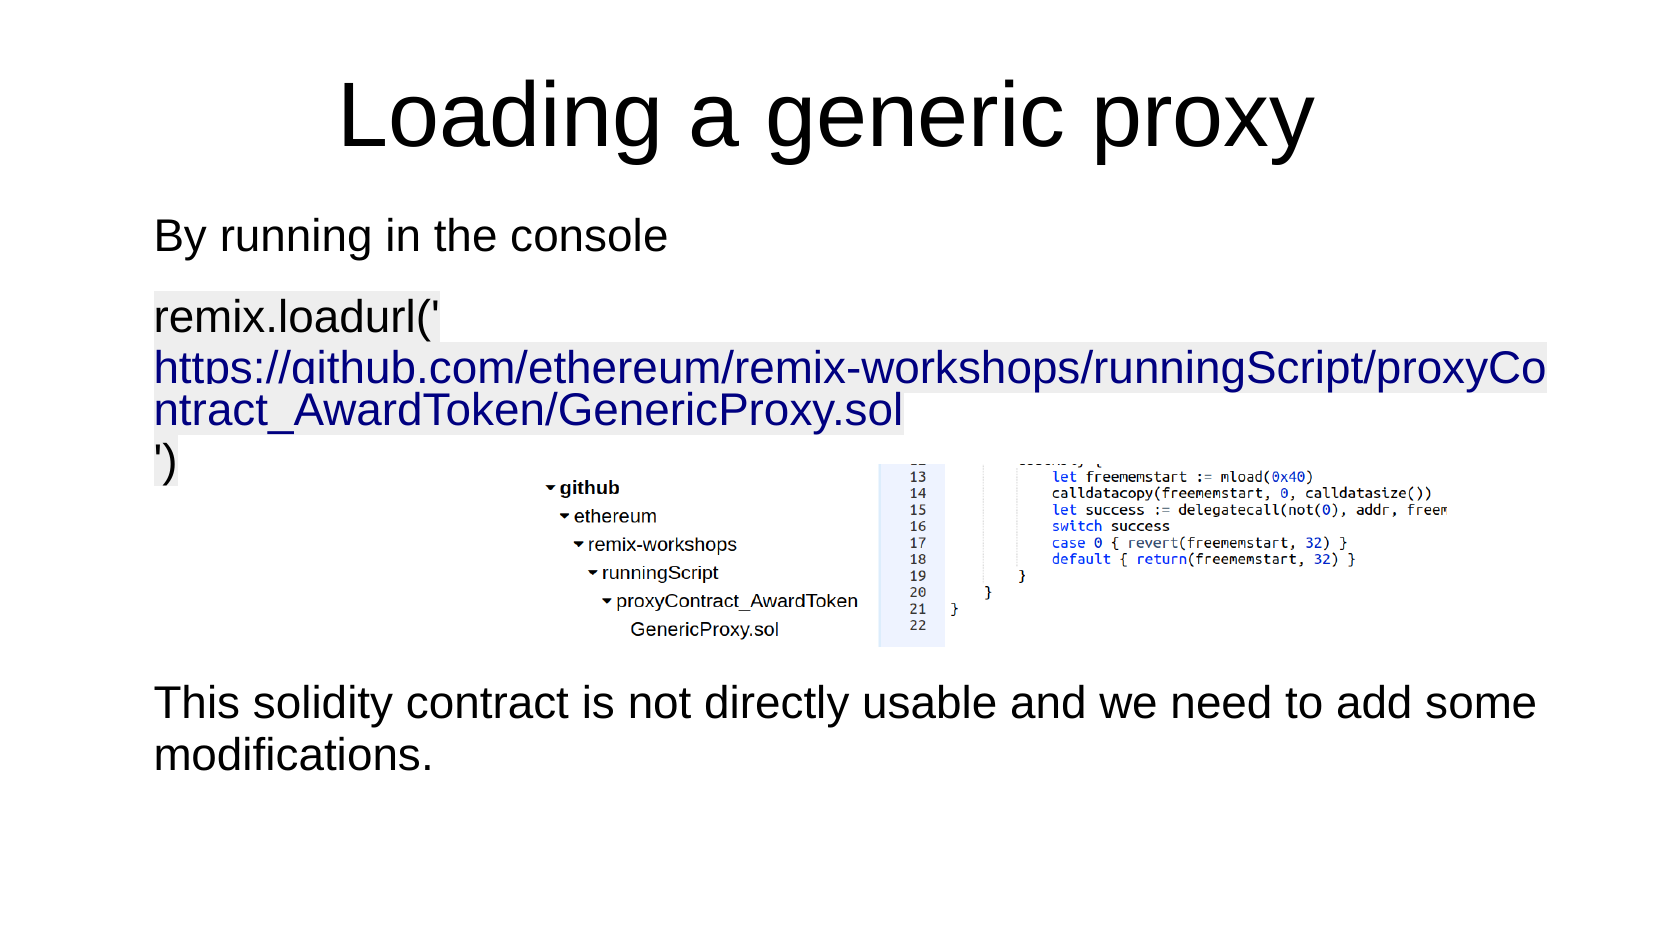

# Loading a generic proxy
By running in the console
remix.loadurl('https://github.com/ethereum/remix-workshops/runningScript/proxyContract_AwardToken/GenericProxy.sol')
This solidity contract is not directly usable and we need to add some modifications.